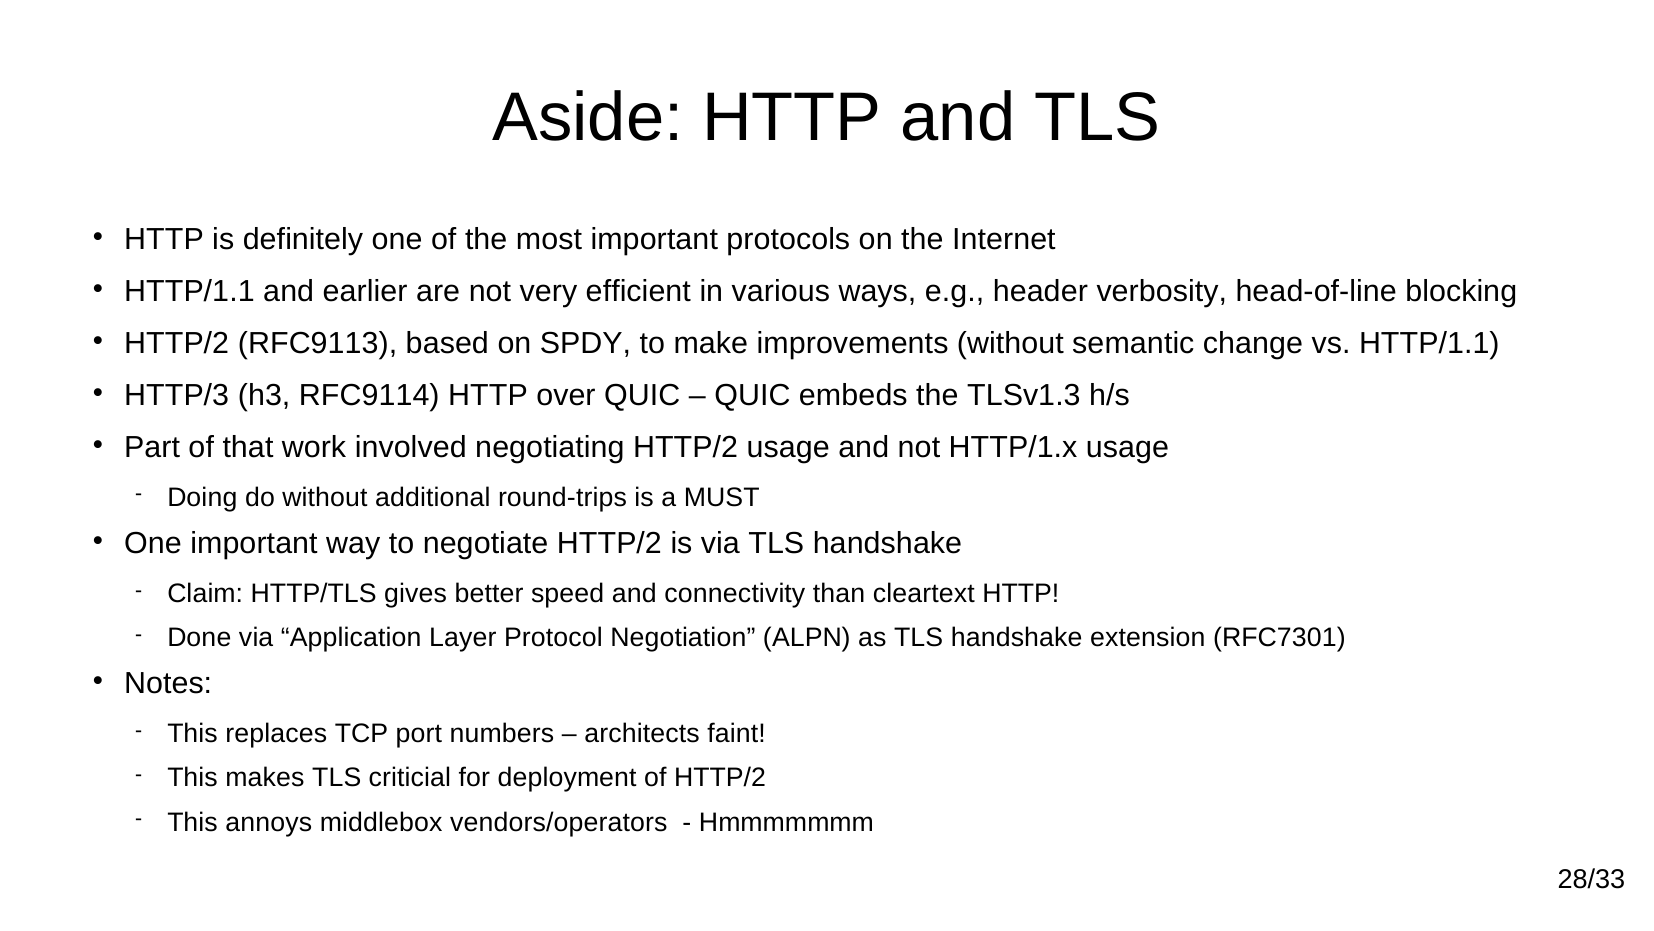

# Aside: HTTP and TLS
HTTP is definitely one of the most important protocols on the Internet
HTTP/1.1 and earlier are not very efficient in various ways, e.g., header verbosity, head-of-line blocking
HTTP/2 (RFC9113), based on SPDY, to make improvements (without semantic change vs. HTTP/1.1)
HTTP/3 (h3, RFC9114) HTTP over QUIC – QUIC embeds the TLSv1.3 h/s
Part of that work involved negotiating HTTP/2 usage and not HTTP/1.x usage
Doing do without additional round-trips is a MUST
One important way to negotiate HTTP/2 is via TLS handshake
Claim: HTTP/TLS gives better speed and connectivity than cleartext HTTP!
Done via “Application Layer Protocol Negotiation” (ALPN) as TLS handshake extension (RFC7301)
Notes:
This replaces TCP port numbers – architects faint!
This makes TLS criticial for deployment of HTTP/2
This annoys middlebox vendors/operators - Hmmmmmmm